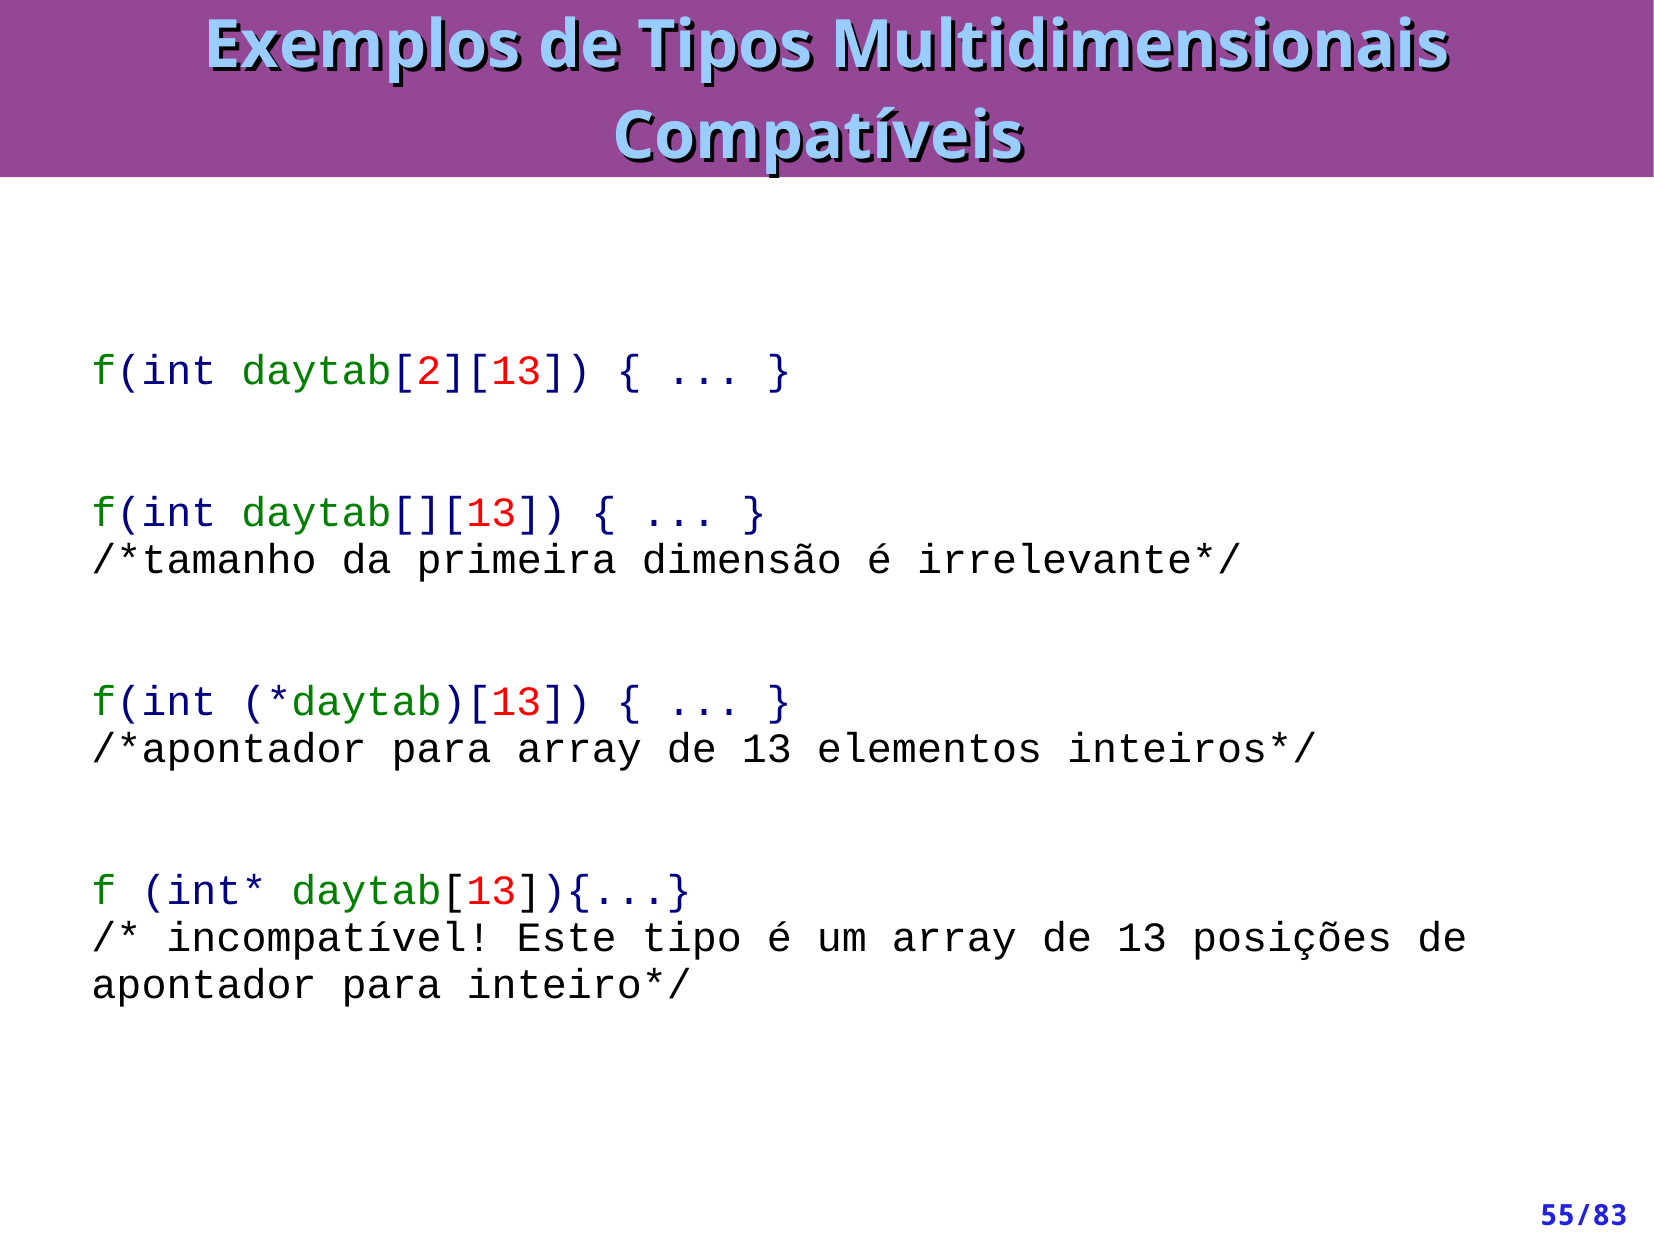

# Exemplos de Tipos Multidimensionais Compatíveis
f(int daytab[2][13]) { ... }
f(int daytab[][13]) { ... }
/*tamanho da primeira dimensão é irrelevante*/
f(int (*daytab)[13]) { ... }
/*apontador para array de 13 elementos inteiros*/
f (int* daytab[13]){...}
/* incompatível! Este tipo é um array de 13 posições de apontador para inteiro*/
55